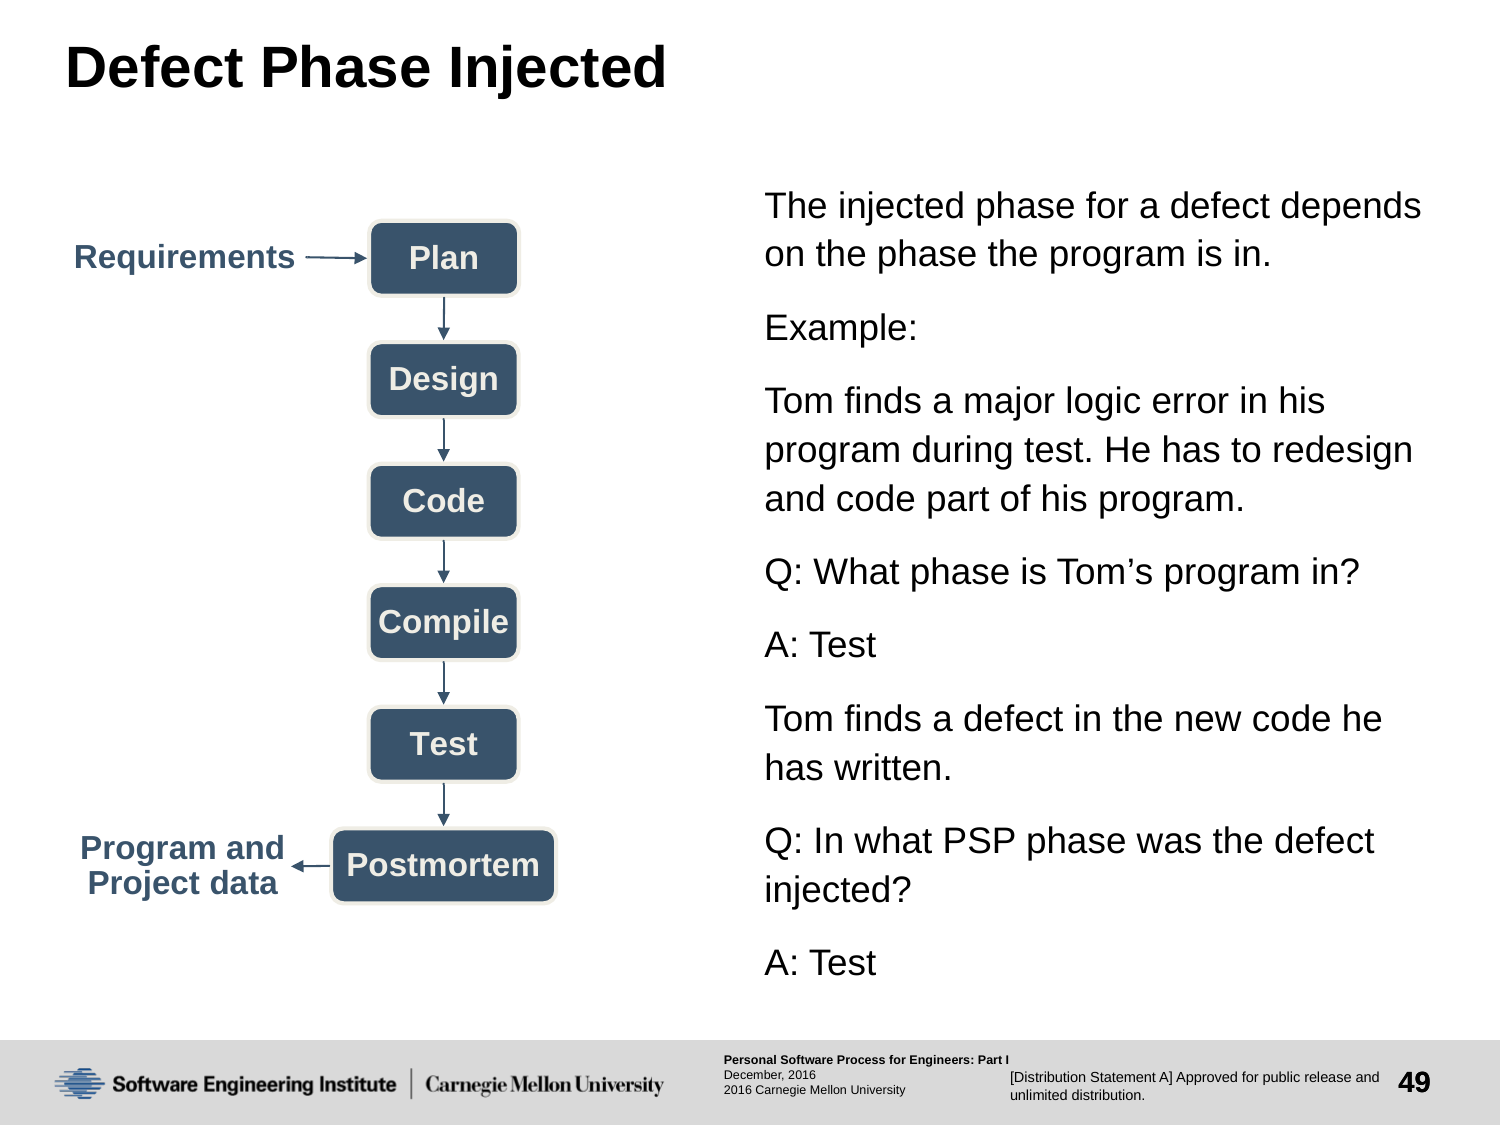

# Defect Phase Injected
The injected phase for a defect depends on the phase the program is in.
Example:
Tom finds a major logic error in his program during test. He has to redesign and code part of his program.
Q: What phase is Tom’s program in?
A: Test
Tom finds a defect in the new code he
has written.
Q: In what PSP phase was the defect injected?
A: Test